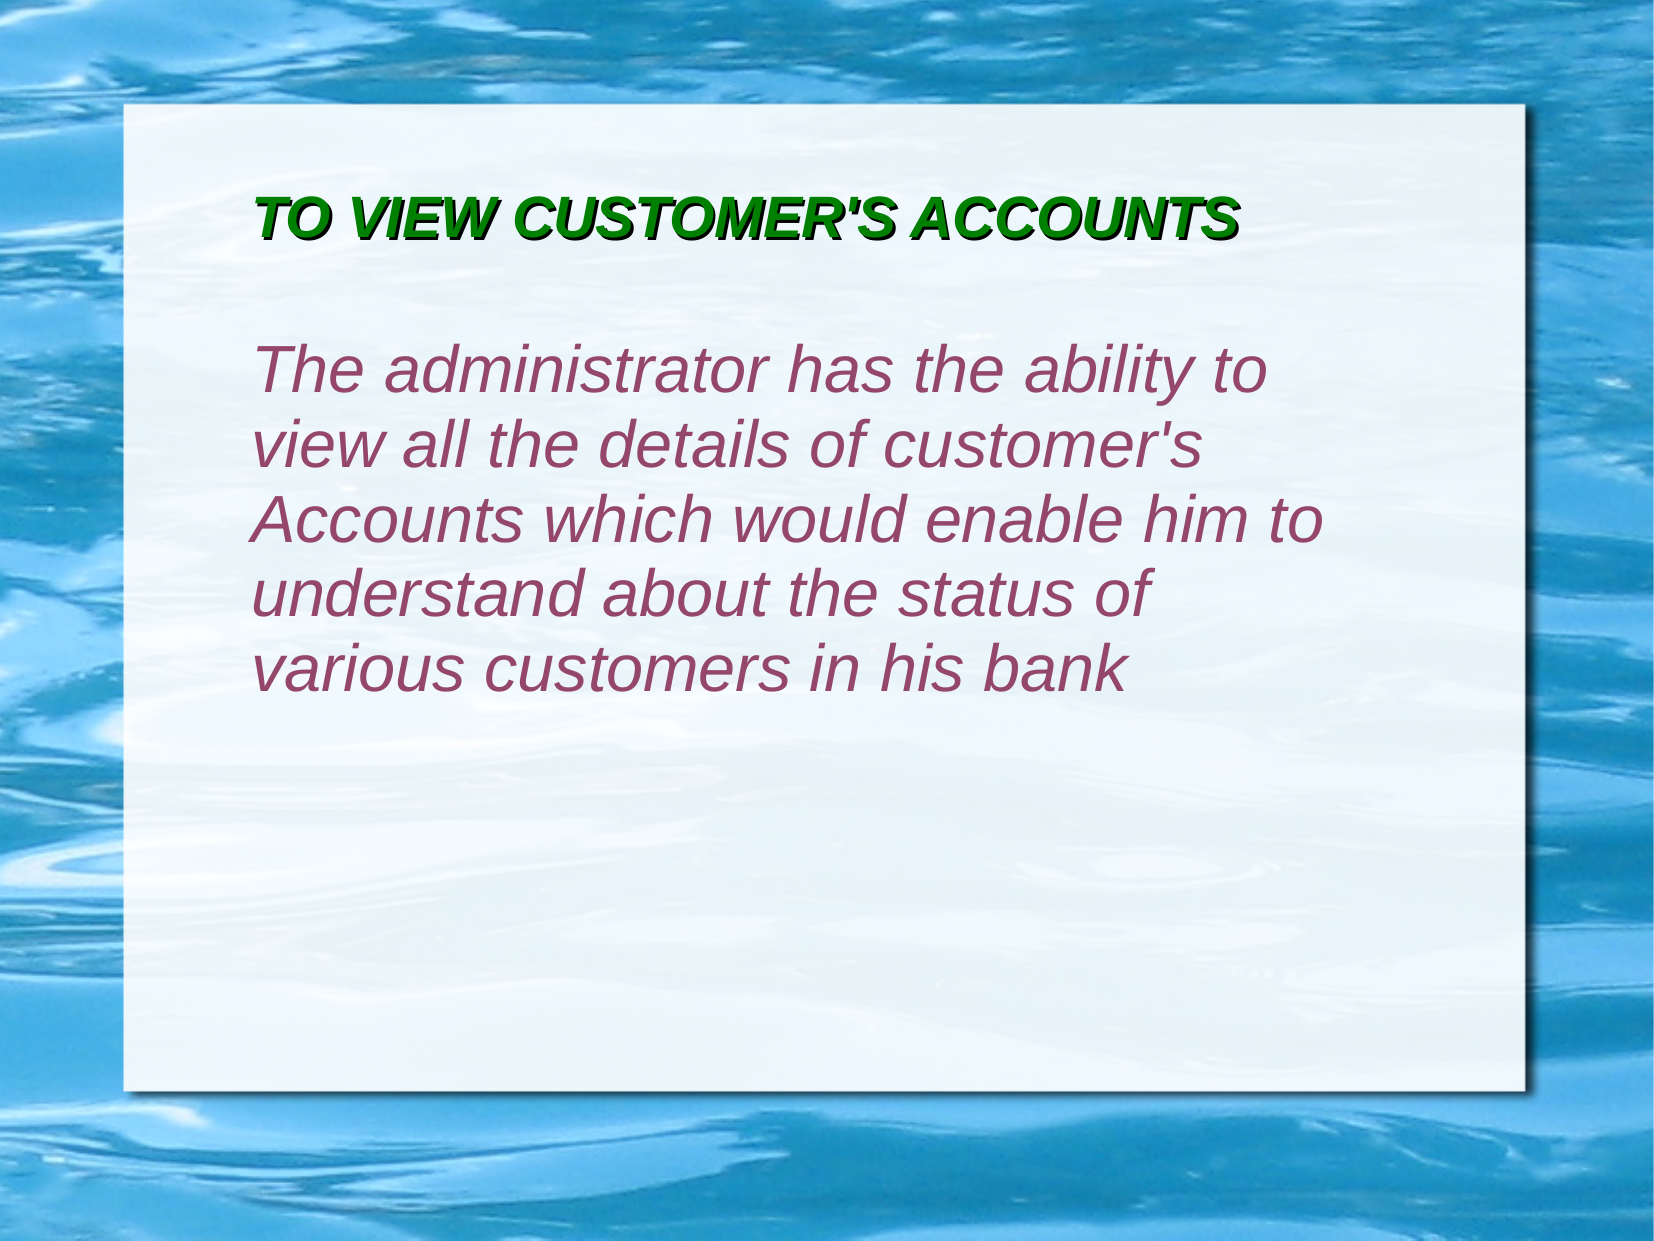

TO VIEW CUSTOMER'S ACCOUNTS
The administrator has the ability to view all the details of customer's
Accounts which would enable him to understand about the status of various customers in his bank